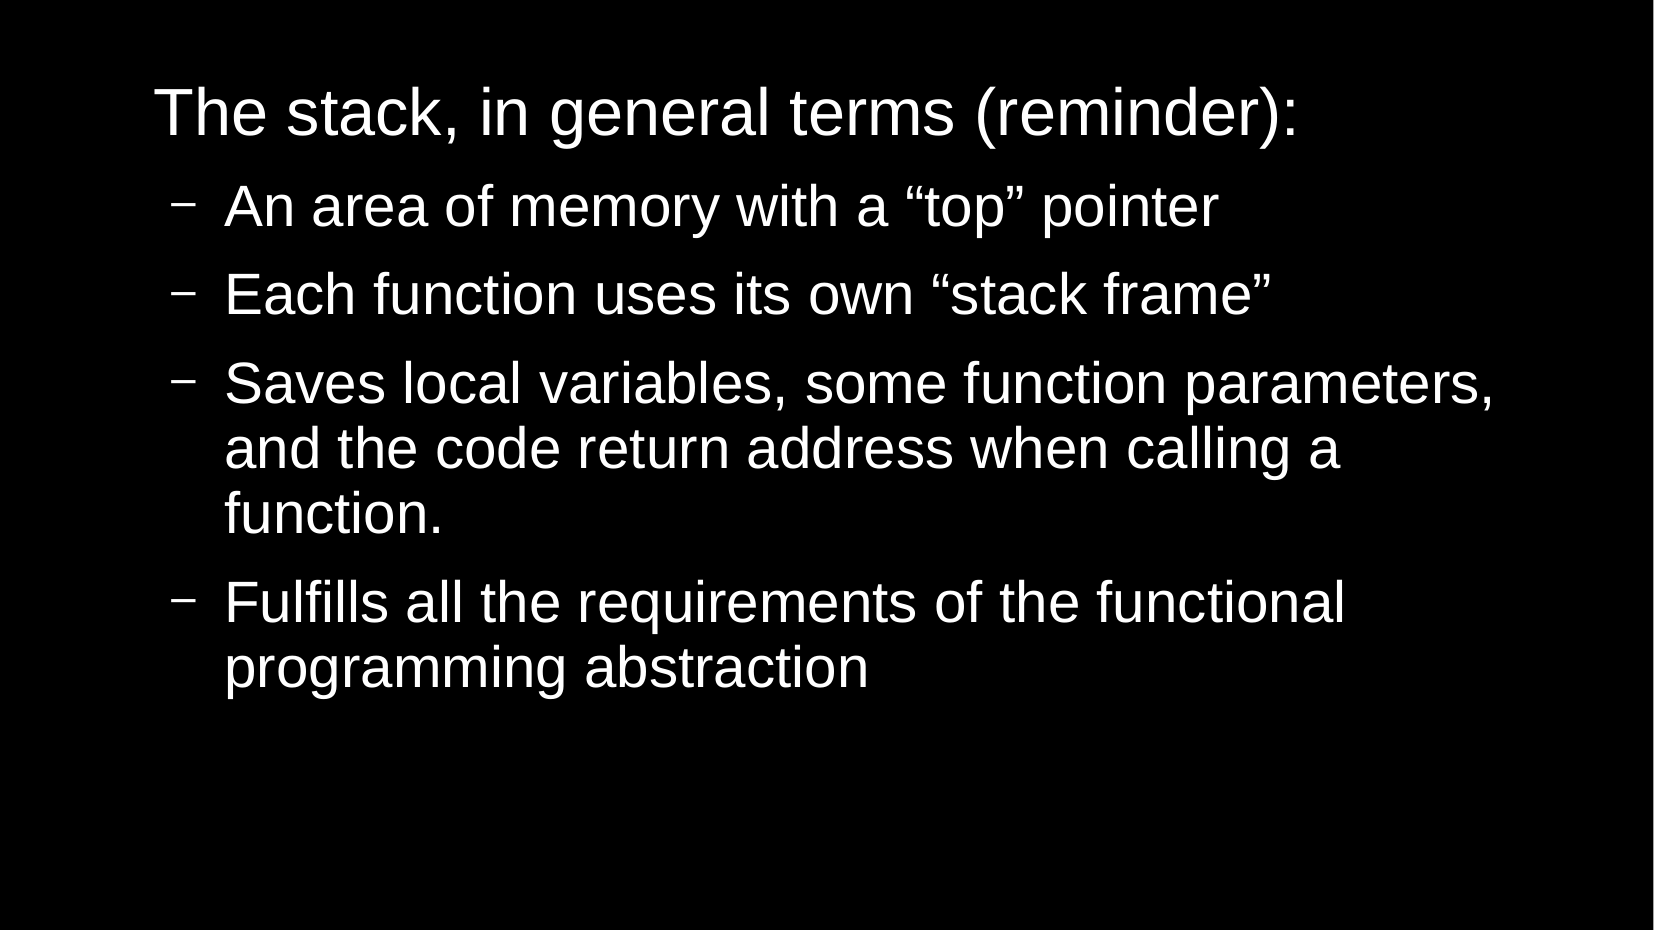

# The stack, in general terms (reminder):
An area of memory with a “top” pointer
Each function uses its own “stack frame”
Saves local variables, some function parameters, and the code return address when calling a function.
Fulfills all the requirements of the functional programming abstraction